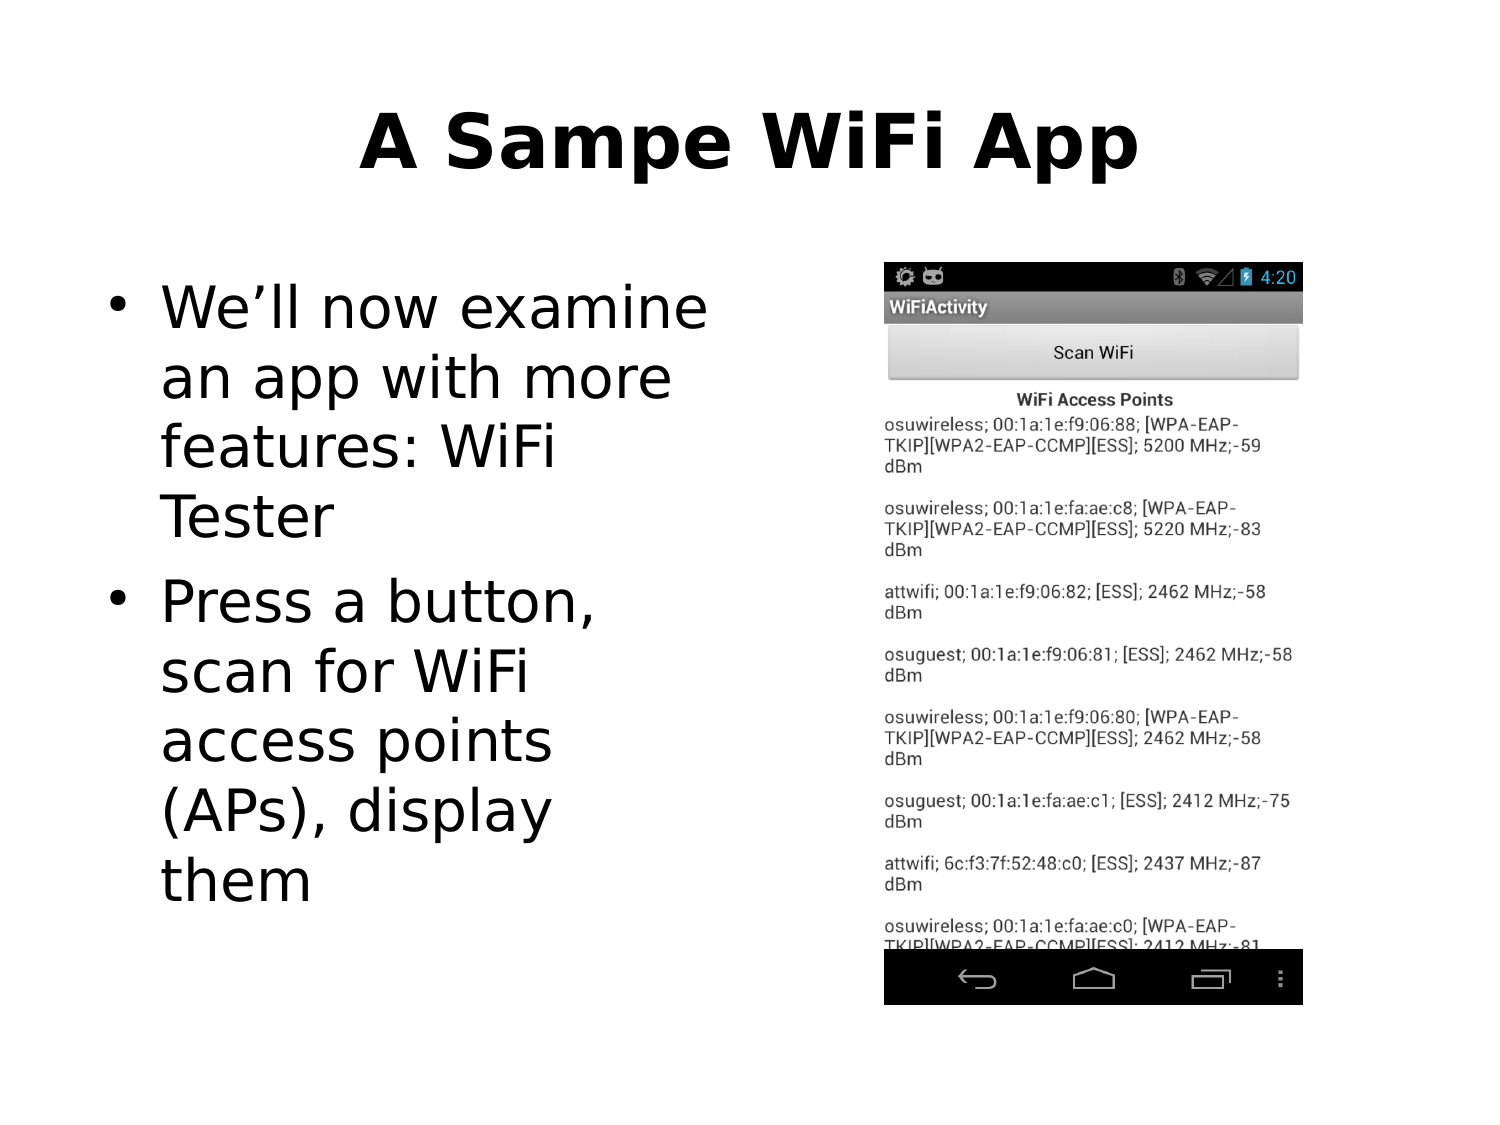

# A Sampe WiFi App
We’ll now examine an app with more features: WiFi Tester
Press a button, scan for WiFi access points (APs), display them